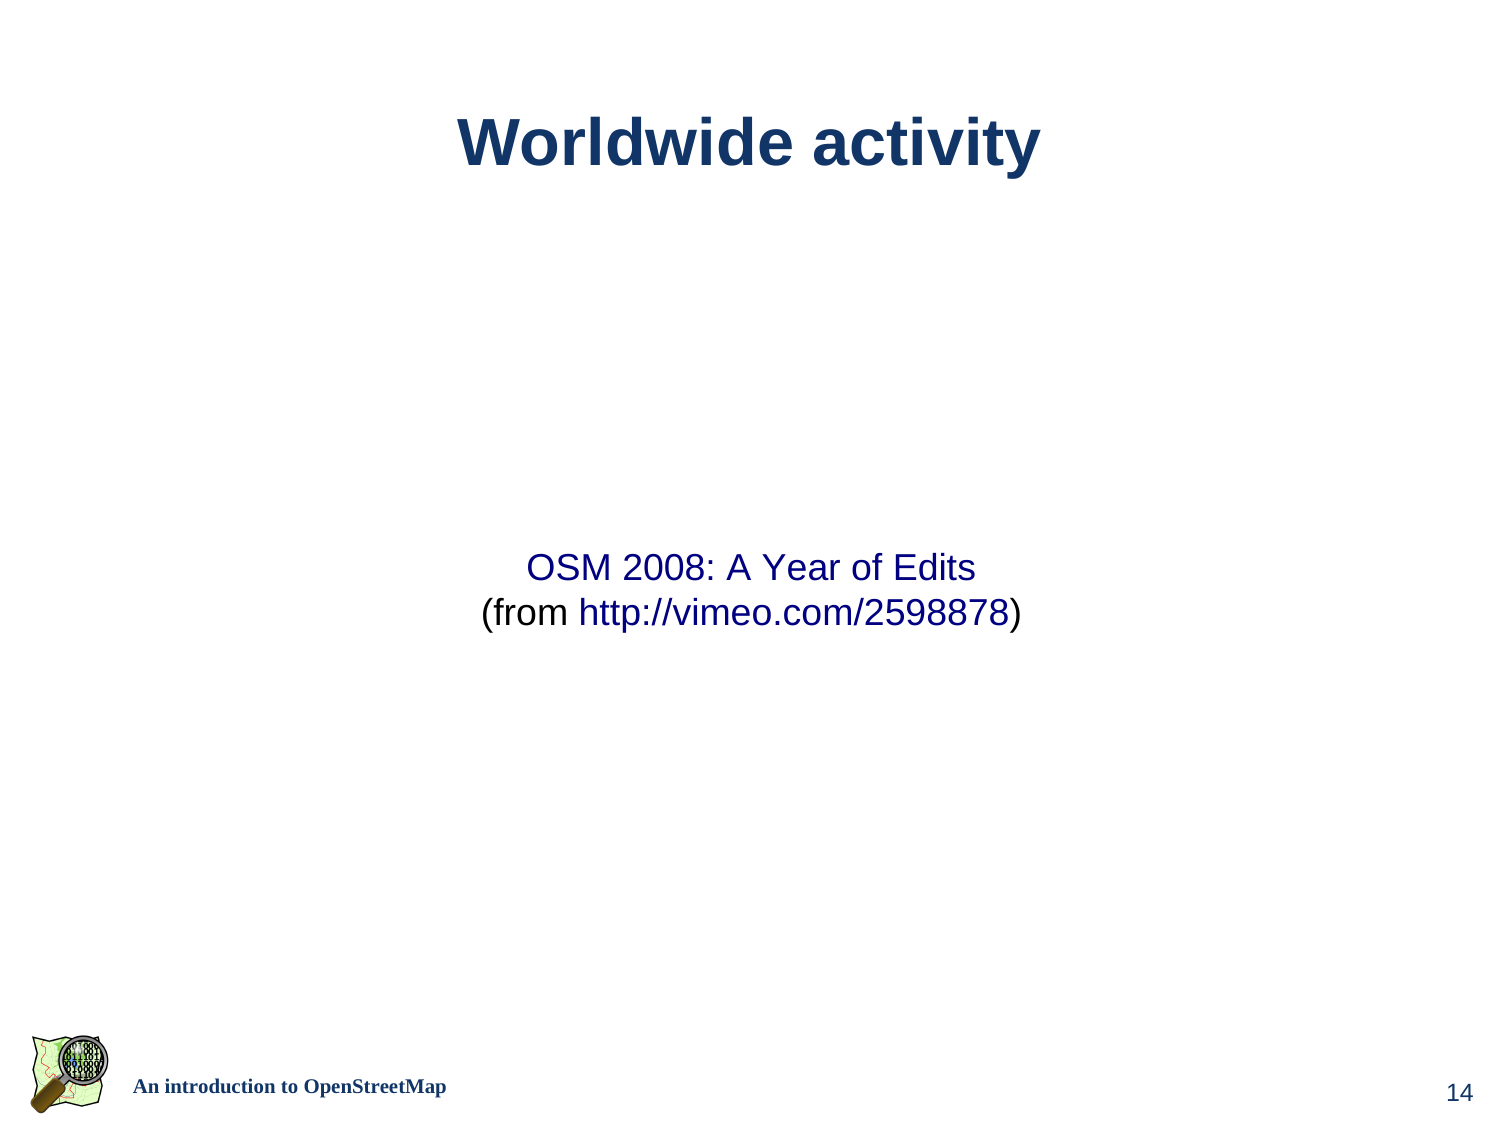

# Worldwide activity
OSM 2008: A Year of Edits
(from http://vimeo.com/2598878)